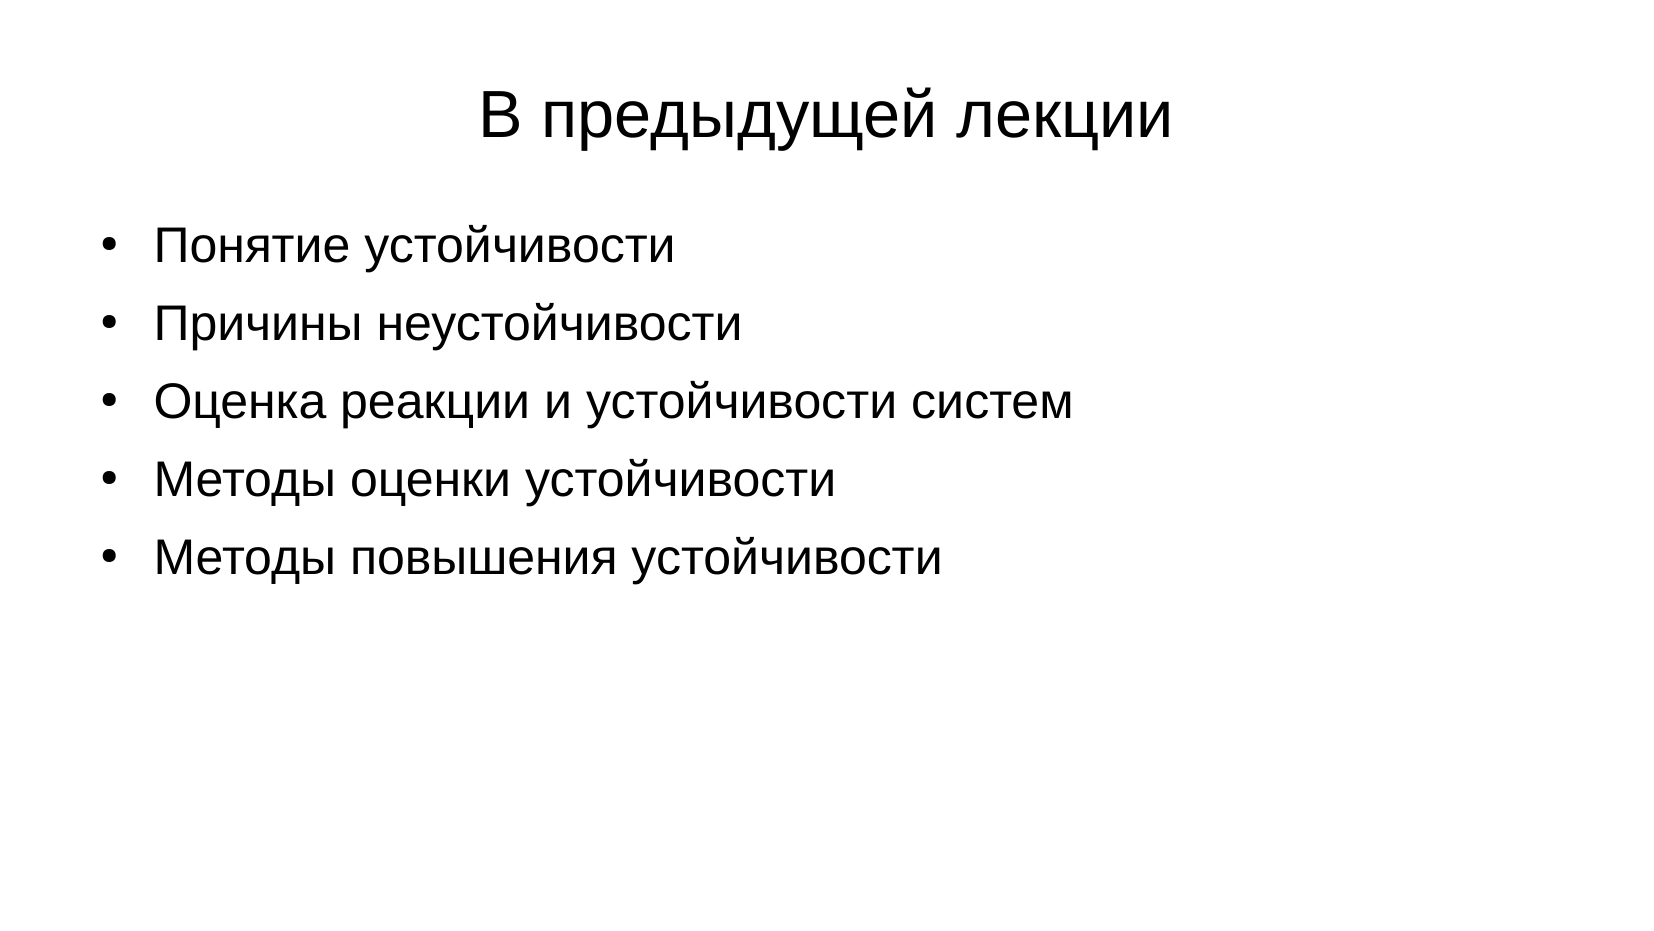

# В предыдущей лекции
Понятие устойчивости
Причины неустойчивости
Оценка реакции и устойчивости систем
Методы оценки устойчивости
Методы повышения устойчивости